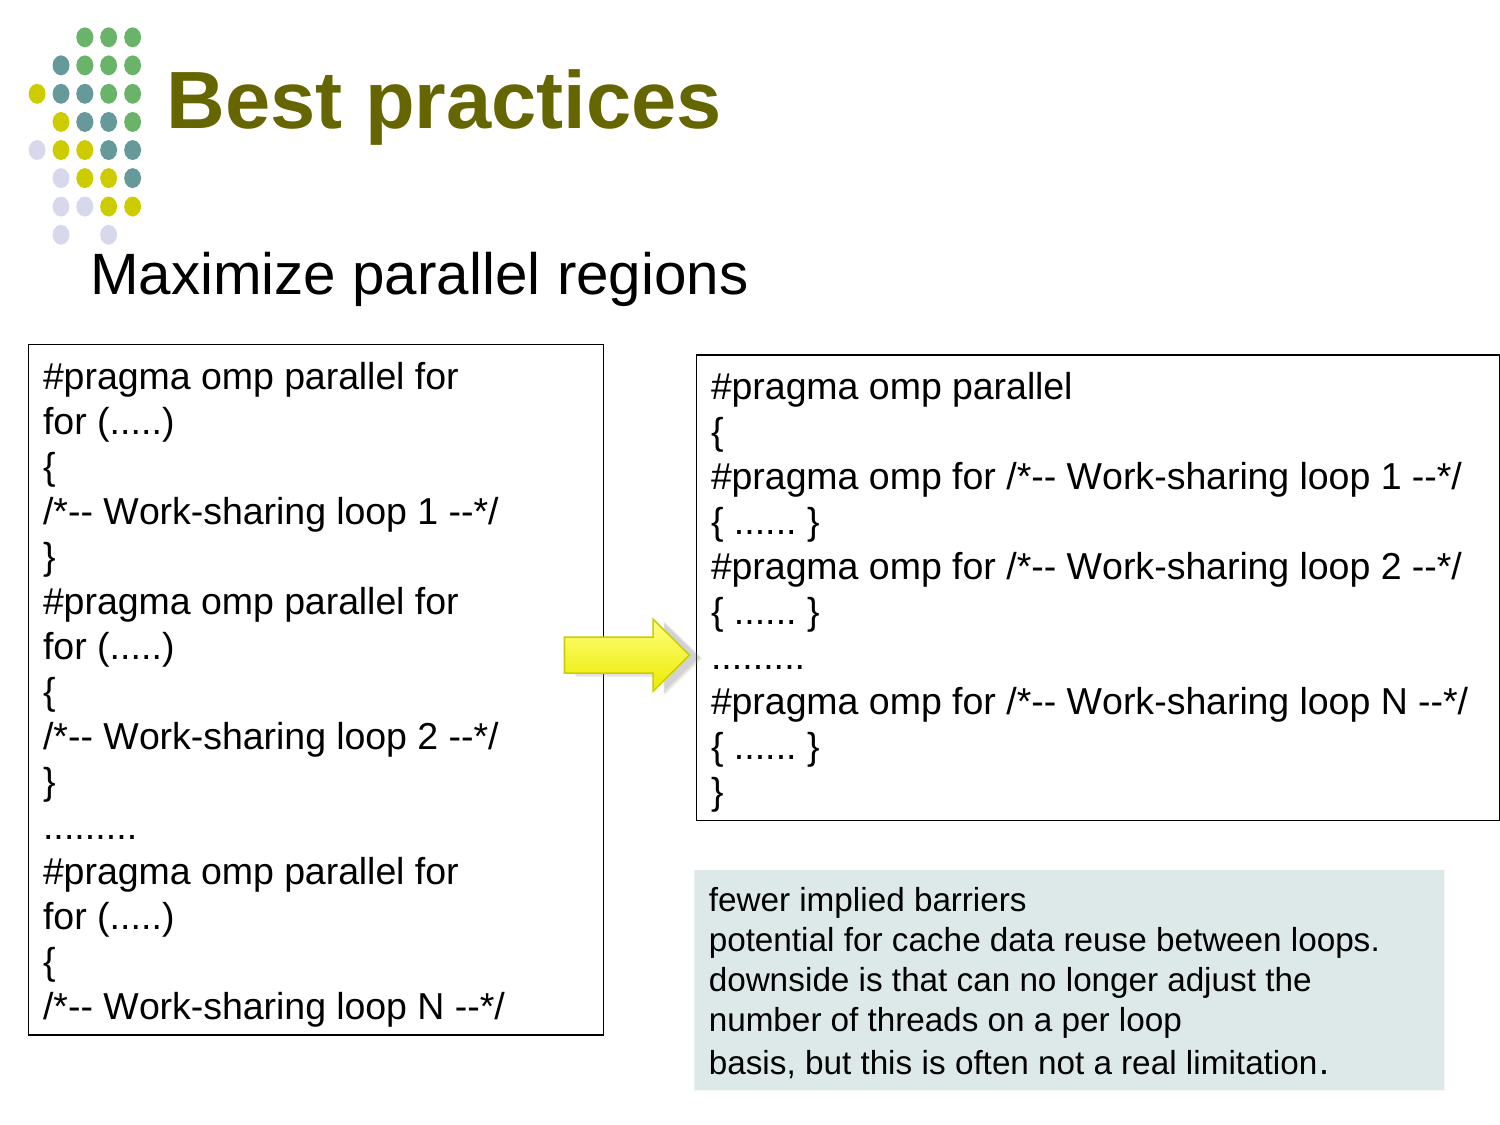

# Best practices
Maximize parallel regions
#pragma omp parallel for
for (.....)
{
/*-- Work-sharing loop 1 --*/
}
#pragma omp parallel for
for (.....)
{
/*-- Work-sharing loop 2 --*/
}
.........
#pragma omp parallel for
for (.....)
{
/*-- Work-sharing loop N --*/
#pragma omp parallel
{
#pragma omp for /*-- Work-sharing loop 1 --*/
{ ...... }
#pragma omp for /*-- Work-sharing loop 2 --*/
{ ...... }
.........
#pragma omp for /*-- Work-sharing loop N --*/
{ ...... }
}
fewer implied barriers
potential for cache data reuse between loops.
downside is that can no longer adjust the number of threads on a per loop
basis, but this is often not a real limitation.